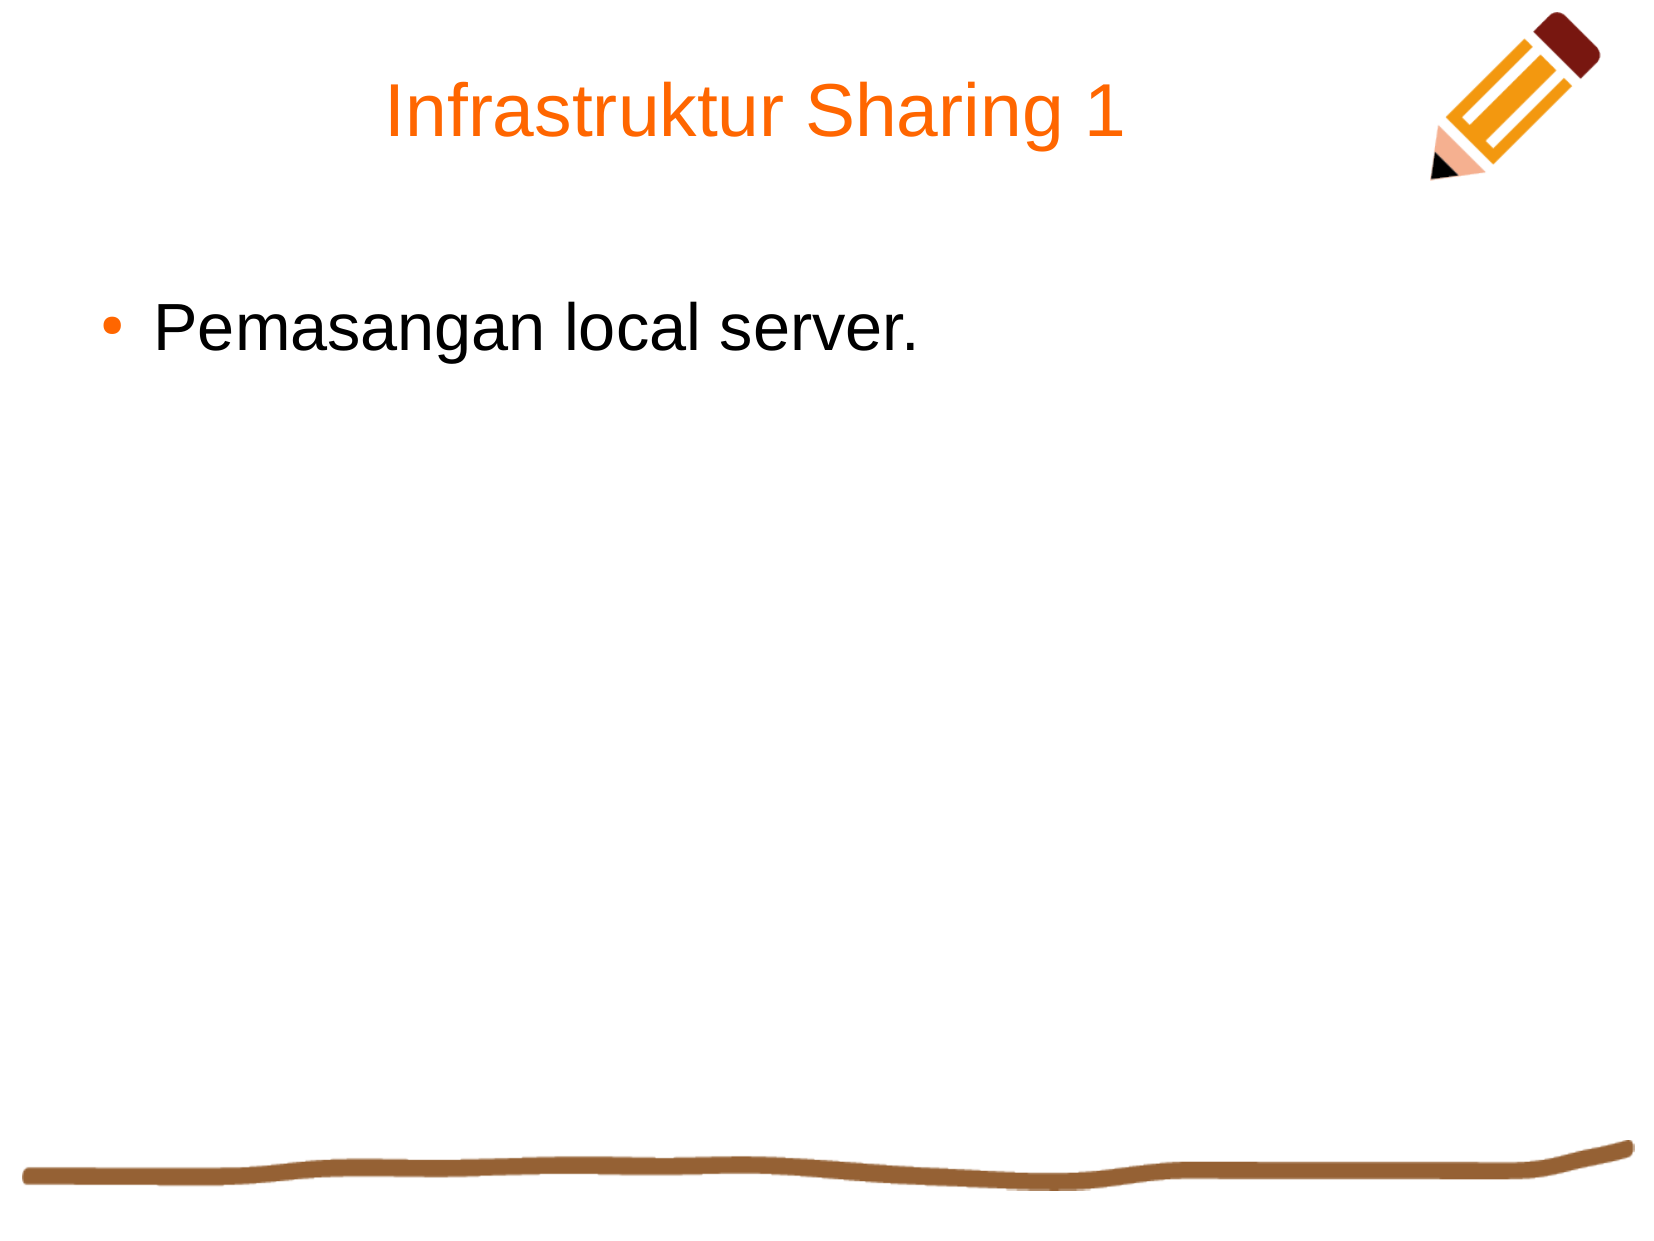

# Infrastruktur Sharing 1
Pemasangan local server.